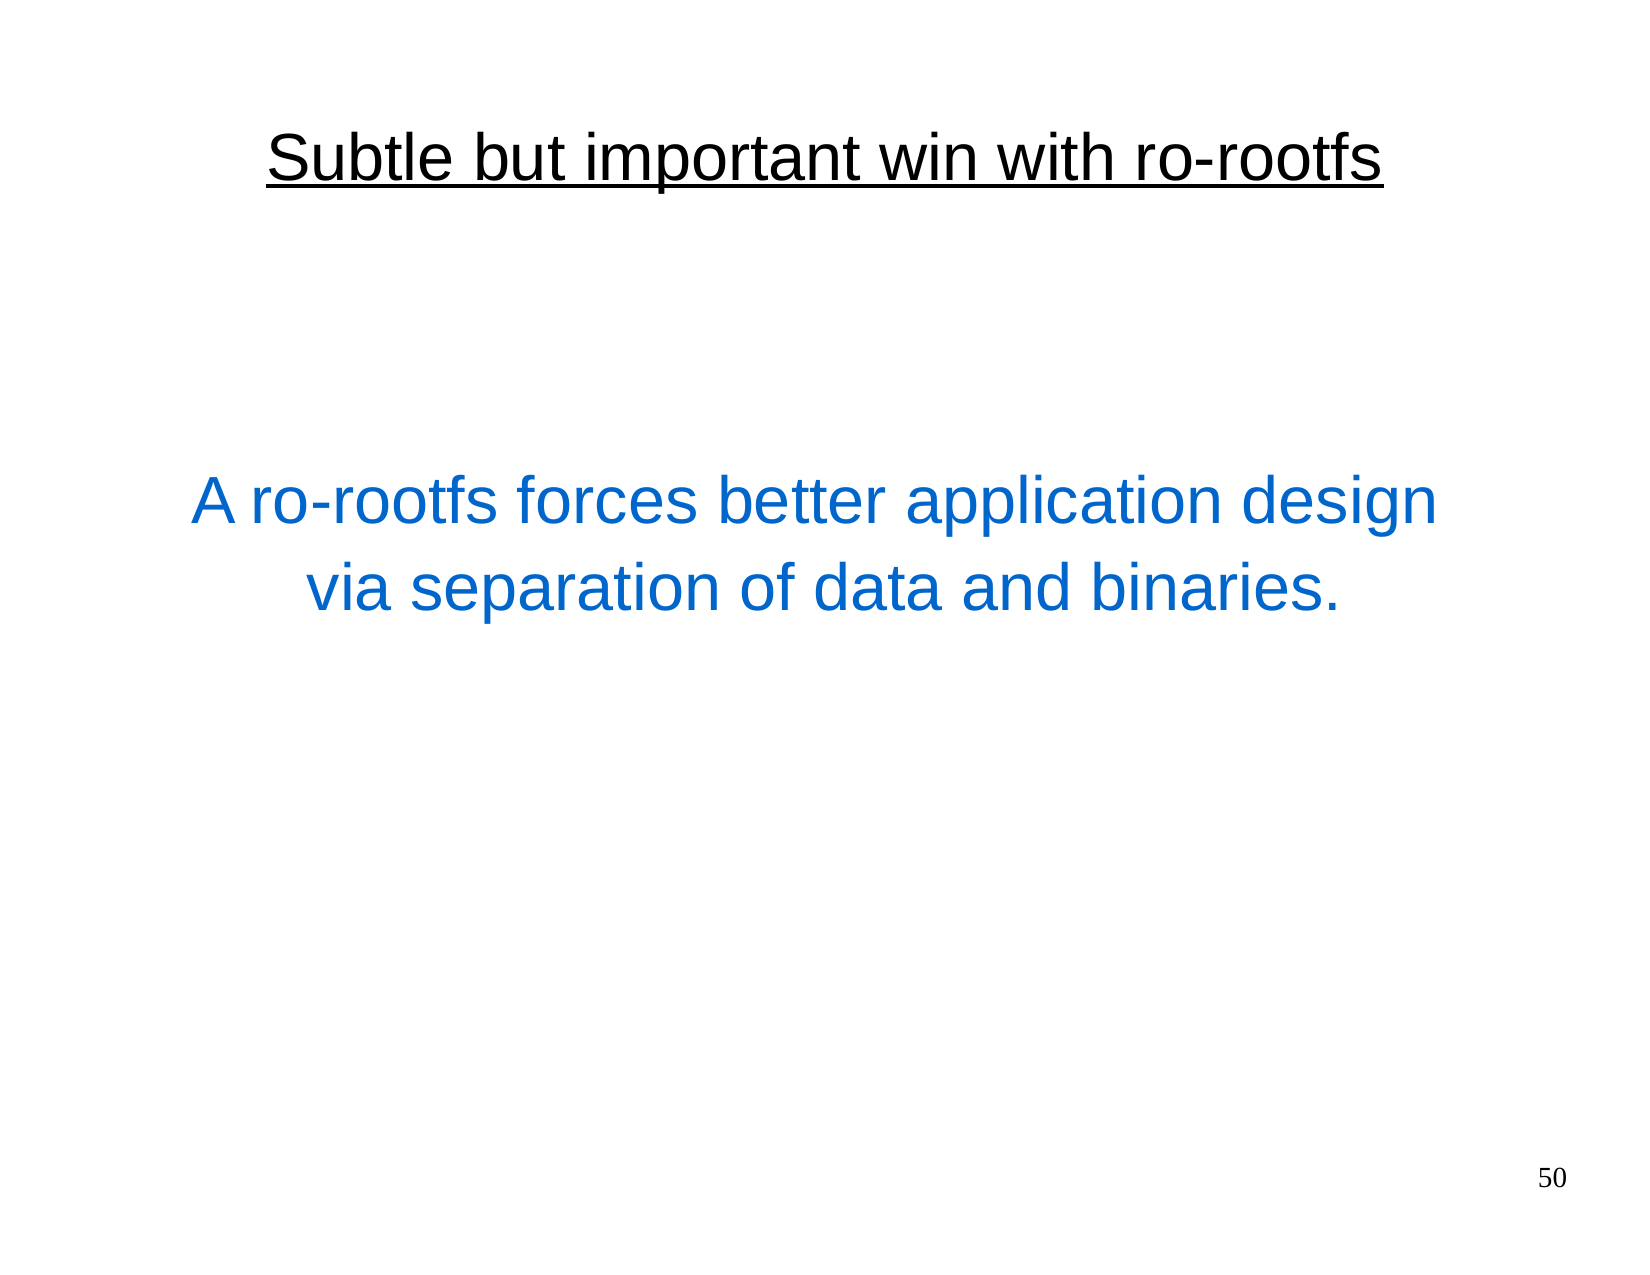

# Subtle but important win with ro-rootfs
A ro-rootfs forces better application design
via separation of data and binaries.
50